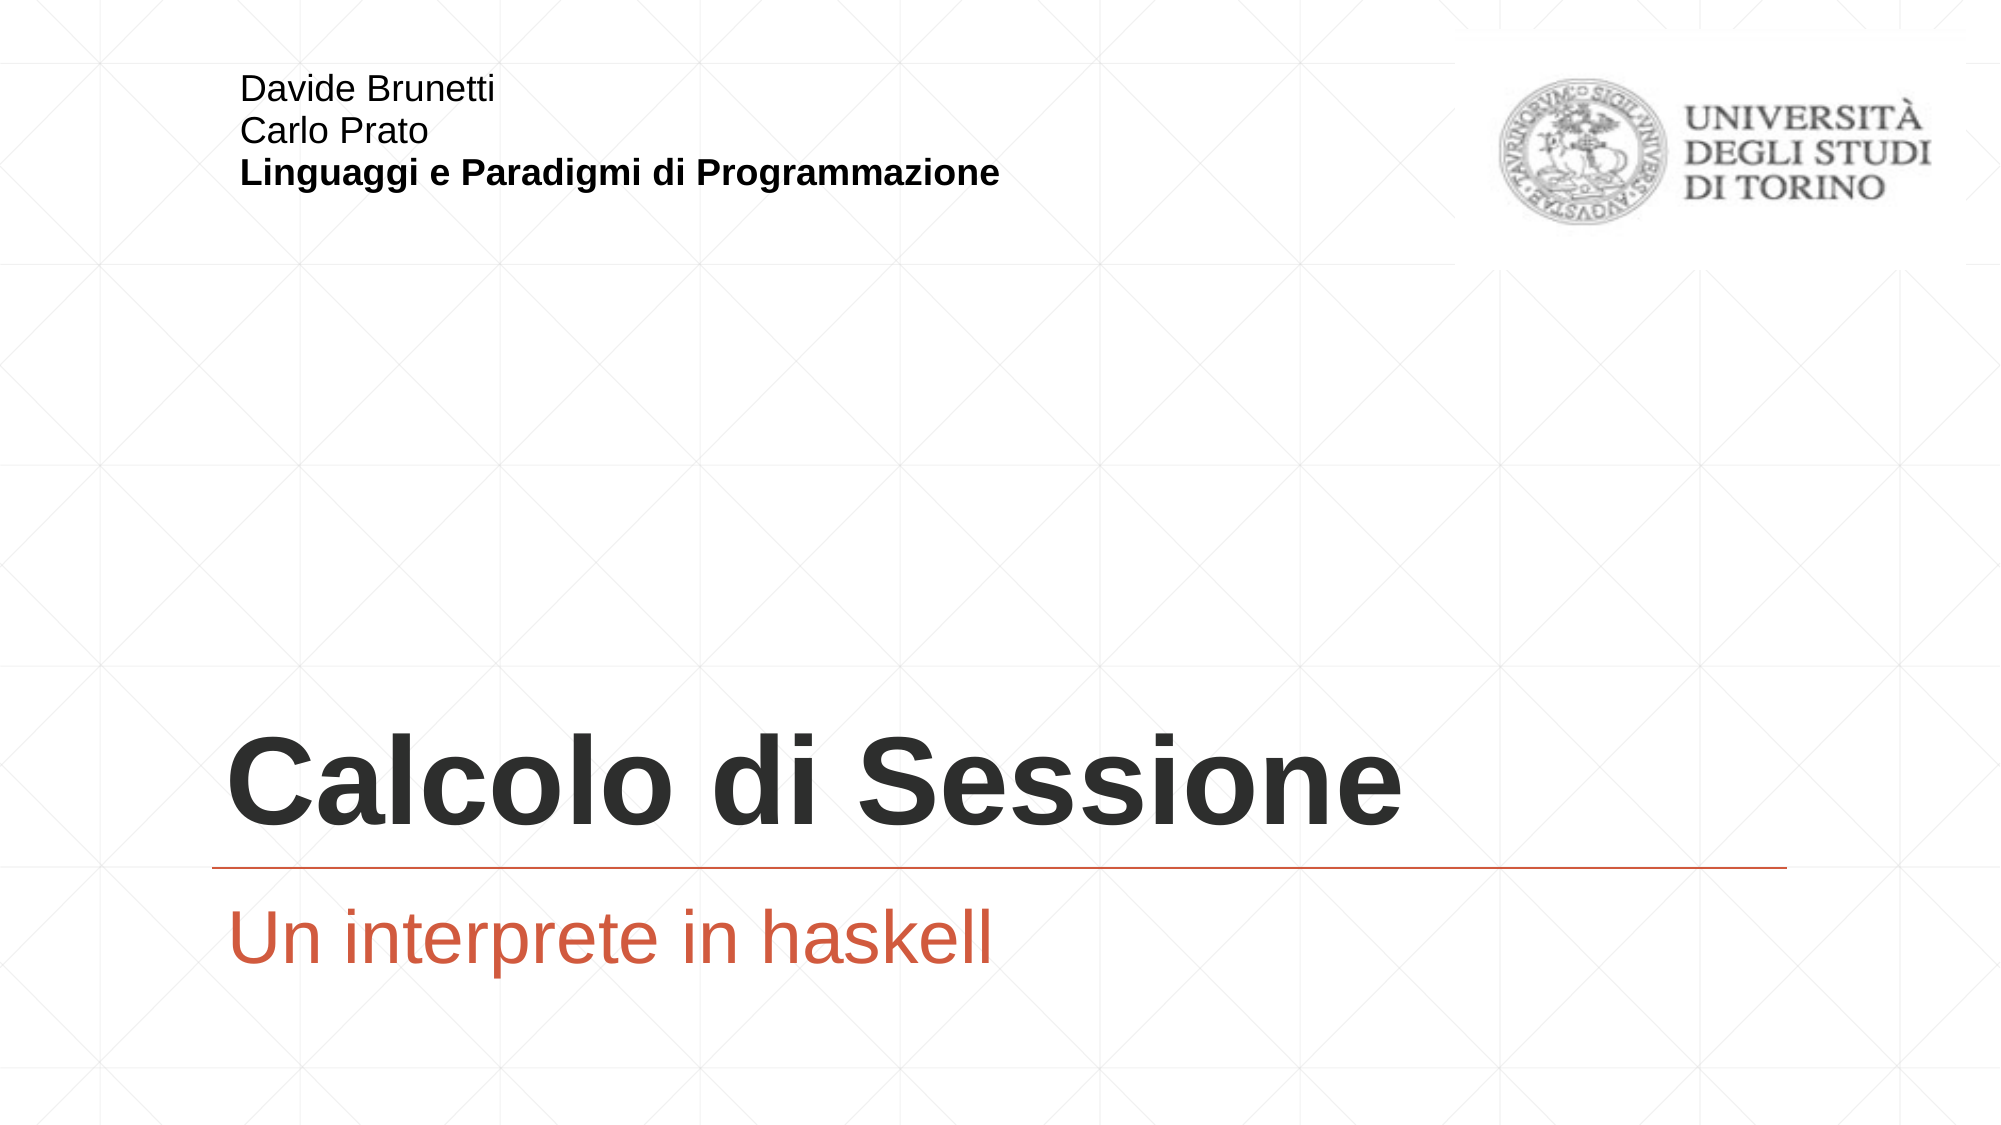

Davide Brunetti
Carlo Prato
Linguaggi e Paradigmi di Programmazione
# Calcolo di Sessione
Un interprete in haskell